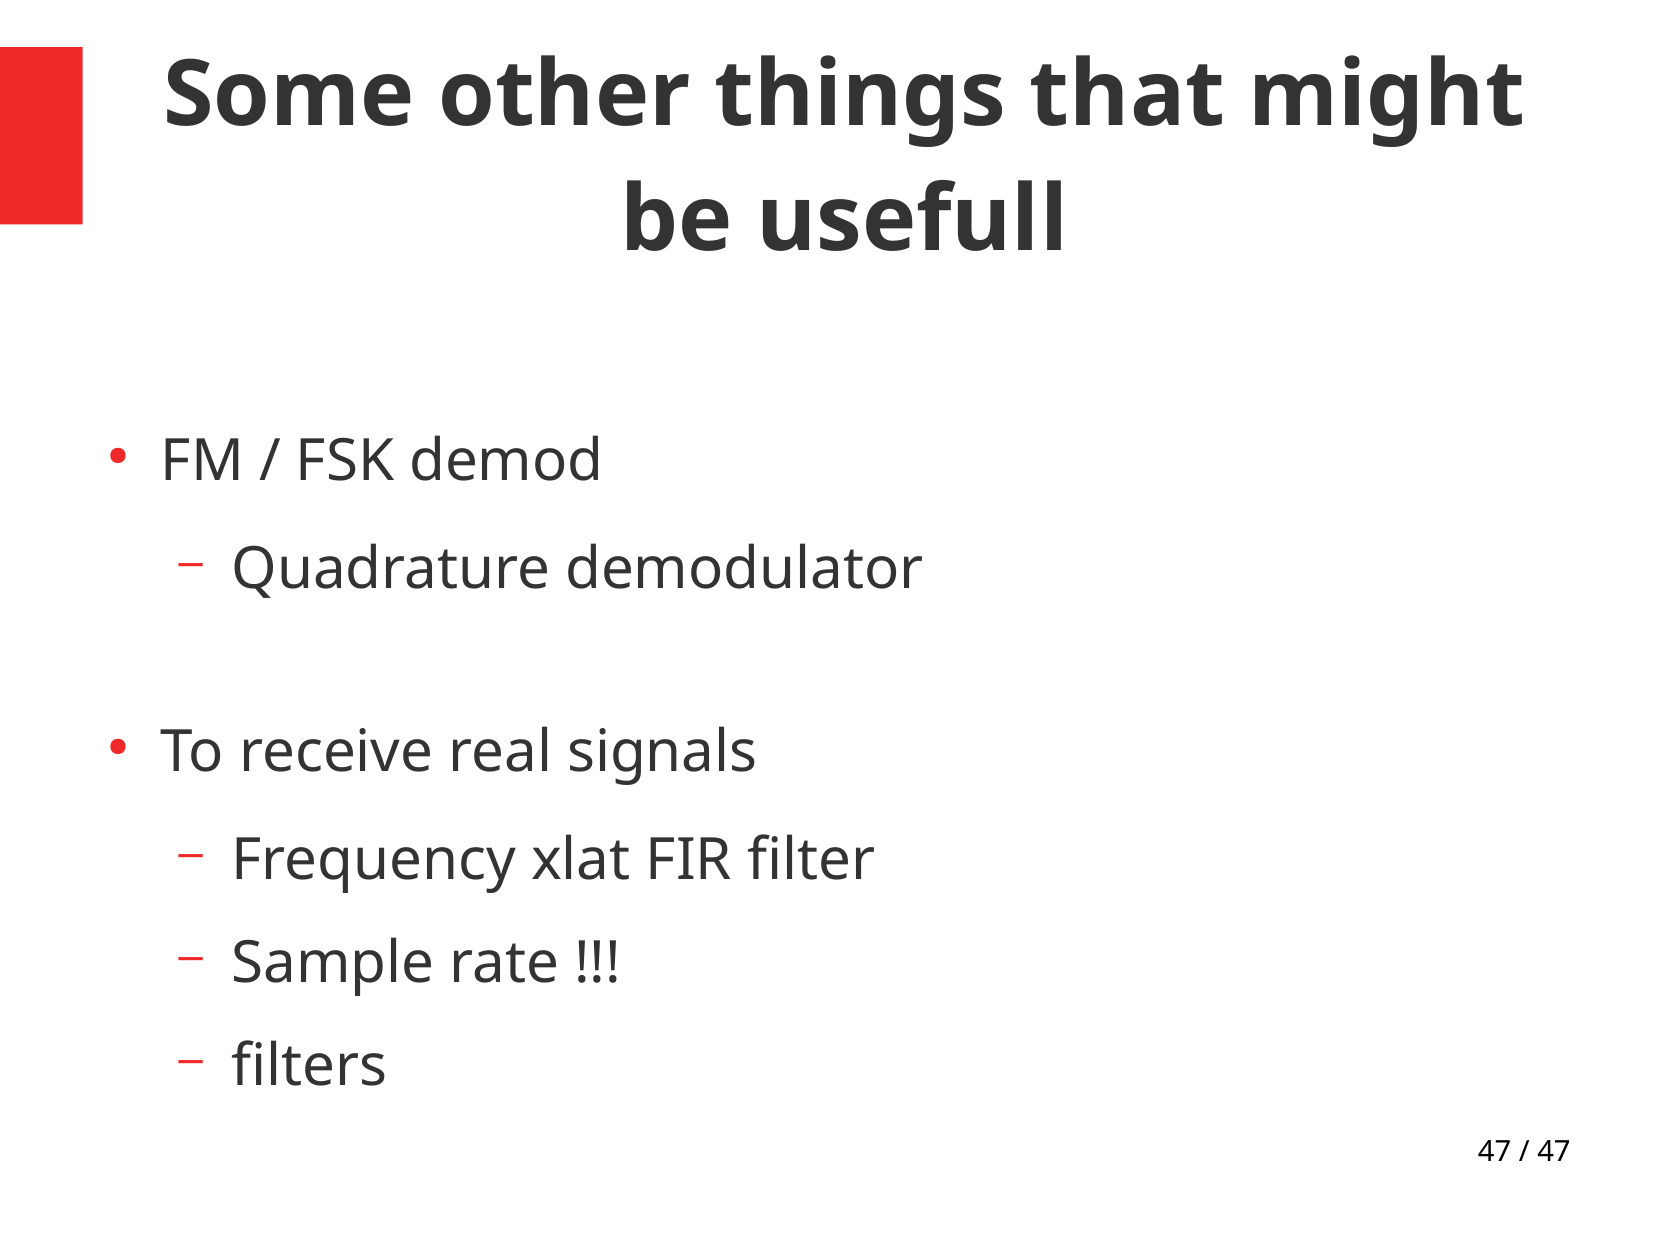

# Some other things that might be usefull
FM / FSK demod
Quadrature demodulator
To receive real signals
Frequency xlat FIR filter
Sample rate !!!
filters
47